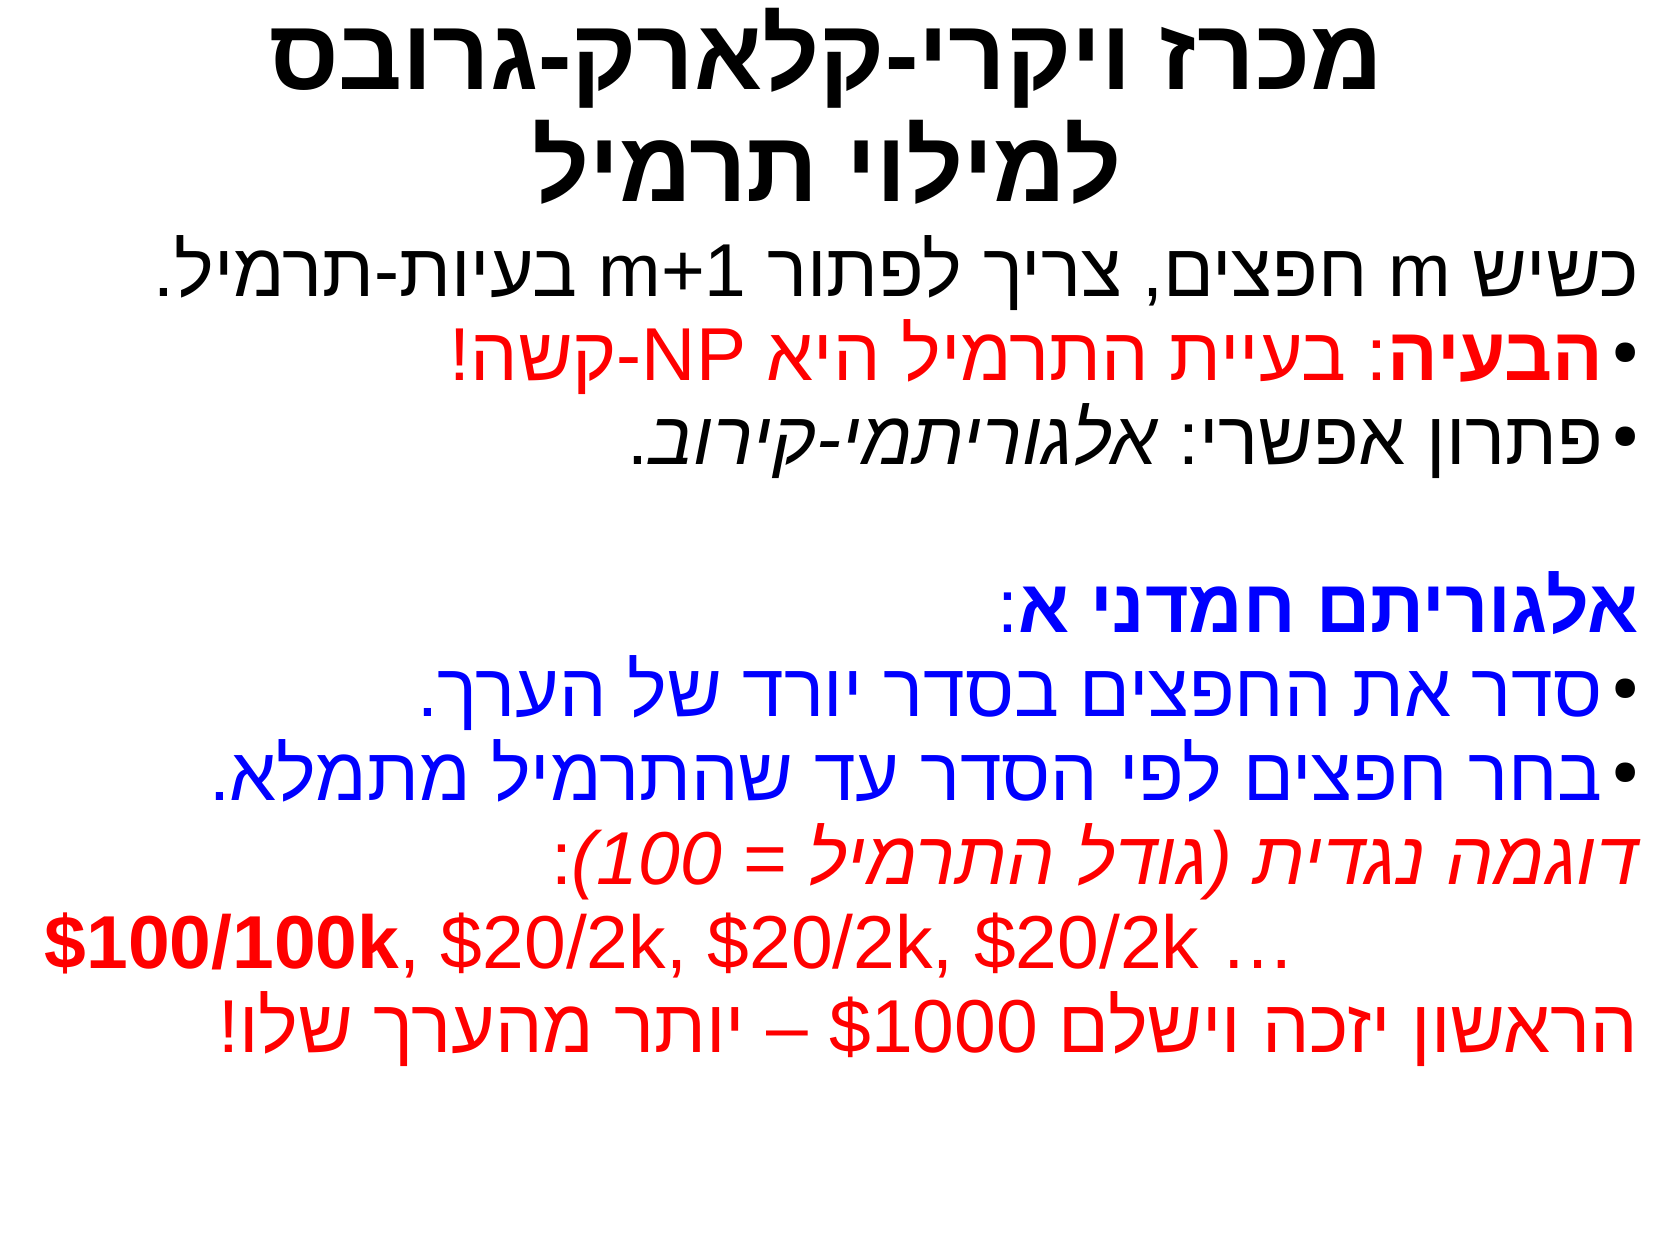

# מכרז ויקרי-קלארק-גרובס למילוי תרמיל
כשיש m חפצים, צריך לפתור 1+m בעיות-תרמיל.
הבעיה: בעיית התרמיל היא NP-קשה!
פתרון אפשרי: אלגוריתמי-קירוב.
אלגוריתם חמדני א:
סדר את החפצים בסדר יורד של הערך.
בחר חפצים לפי הסדר עד שהתרמיל מתמלא.
דוגמה נגדית (גודל התרמיל = 100):
$100/100k, $20/2k, $20/2k, $20/2k …
הראשון יזכה וישלם $1000 – יותר מהערך שלו!